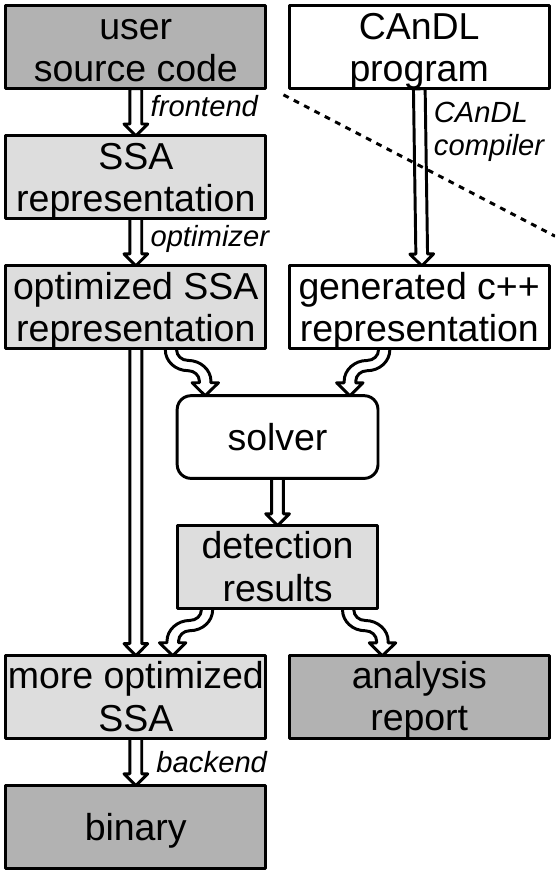

user
source code
CAnDL
program
frontend
CAnDL
compiler
SSA
representation
optimizer
optimized SSA
representation
generated c++
representation
solver
detection
results
analysis
report
more optimized
SSA
backend
binary